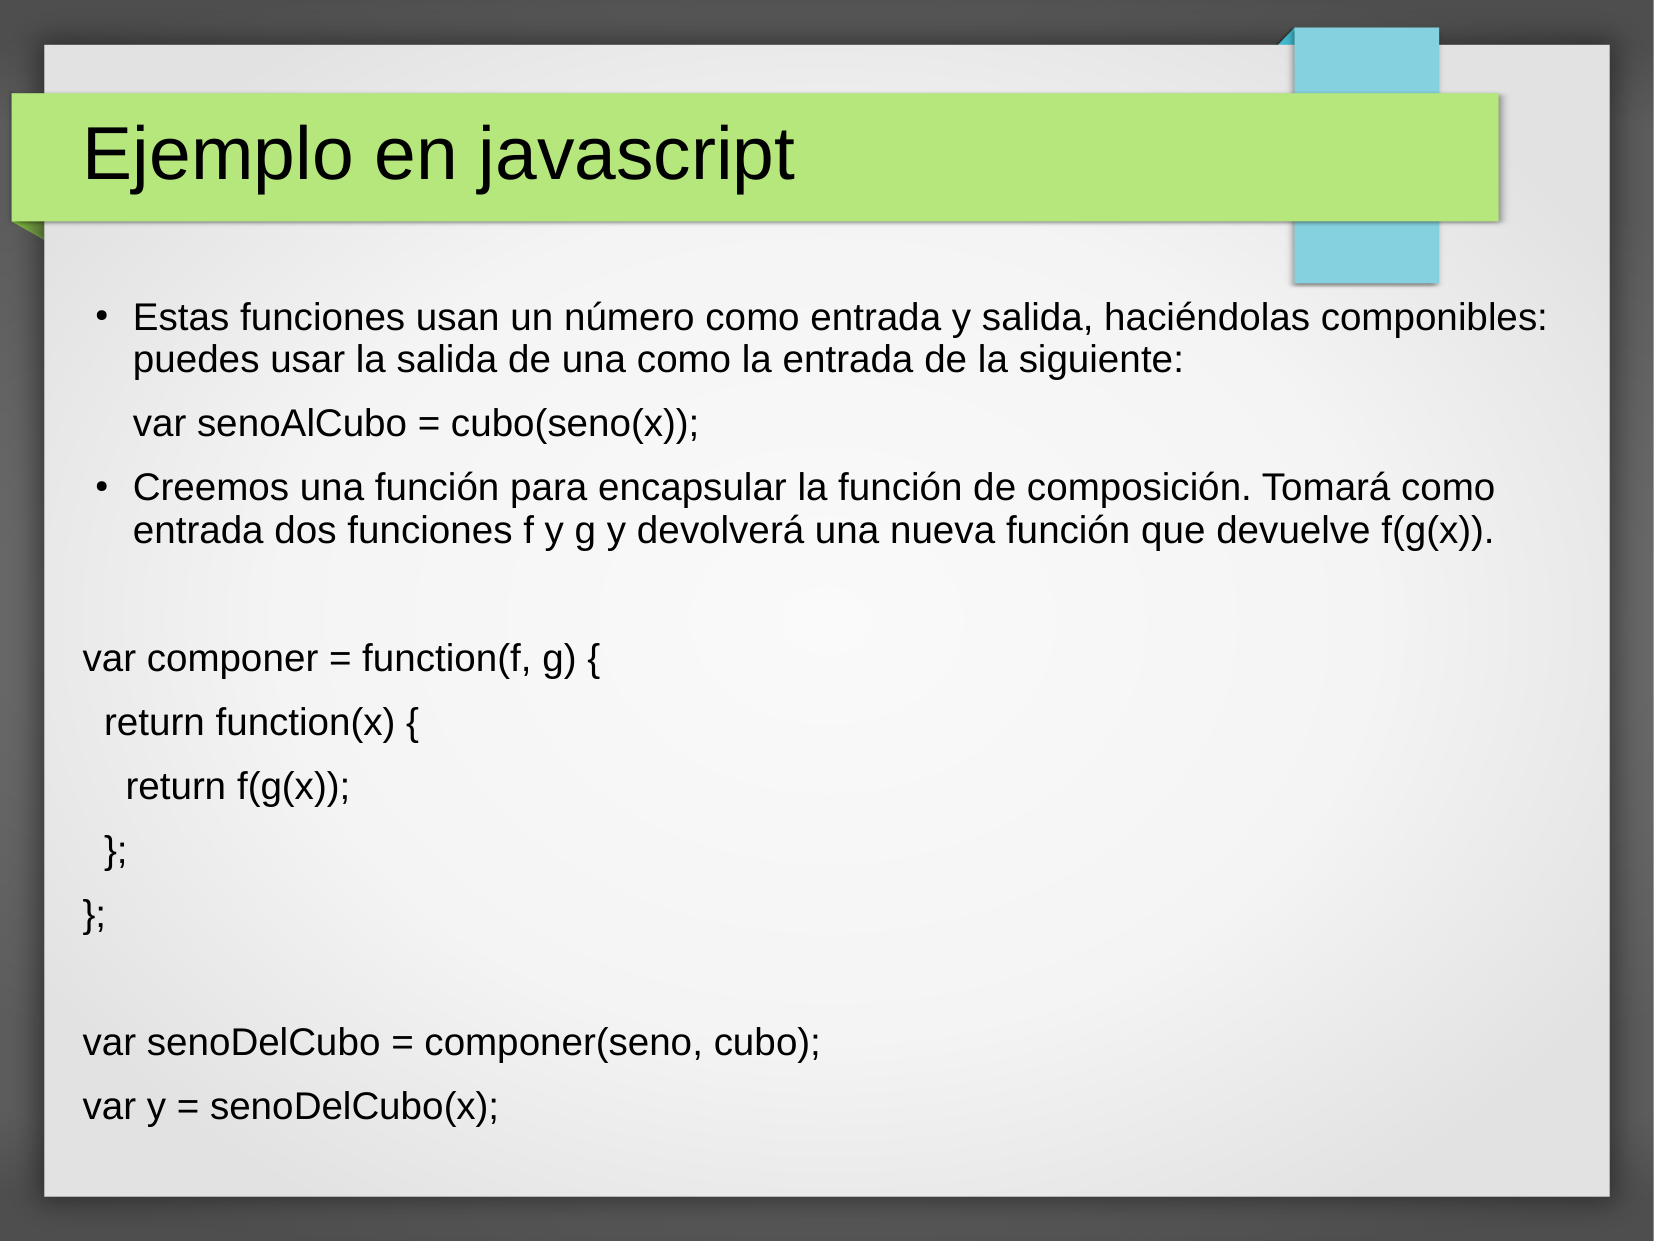

# Ejemplo en javascript
Estas funciones usan un número como entrada y salida, haciéndolas componibles: puedes usar la salida de una como la entrada de la siguiente:
var senoAlCubo = cubo(seno(x));
Creemos una función para encapsular la función de composición. Tomará como entrada dos funciones f y g y devolverá una nueva función que devuelve f(g(x)).
var componer = function(f, g) {
 return function(x) {
 return f(g(x));
 };
};
var senoDelCubo = componer(seno, cubo);
var y = senoDelCubo(x);